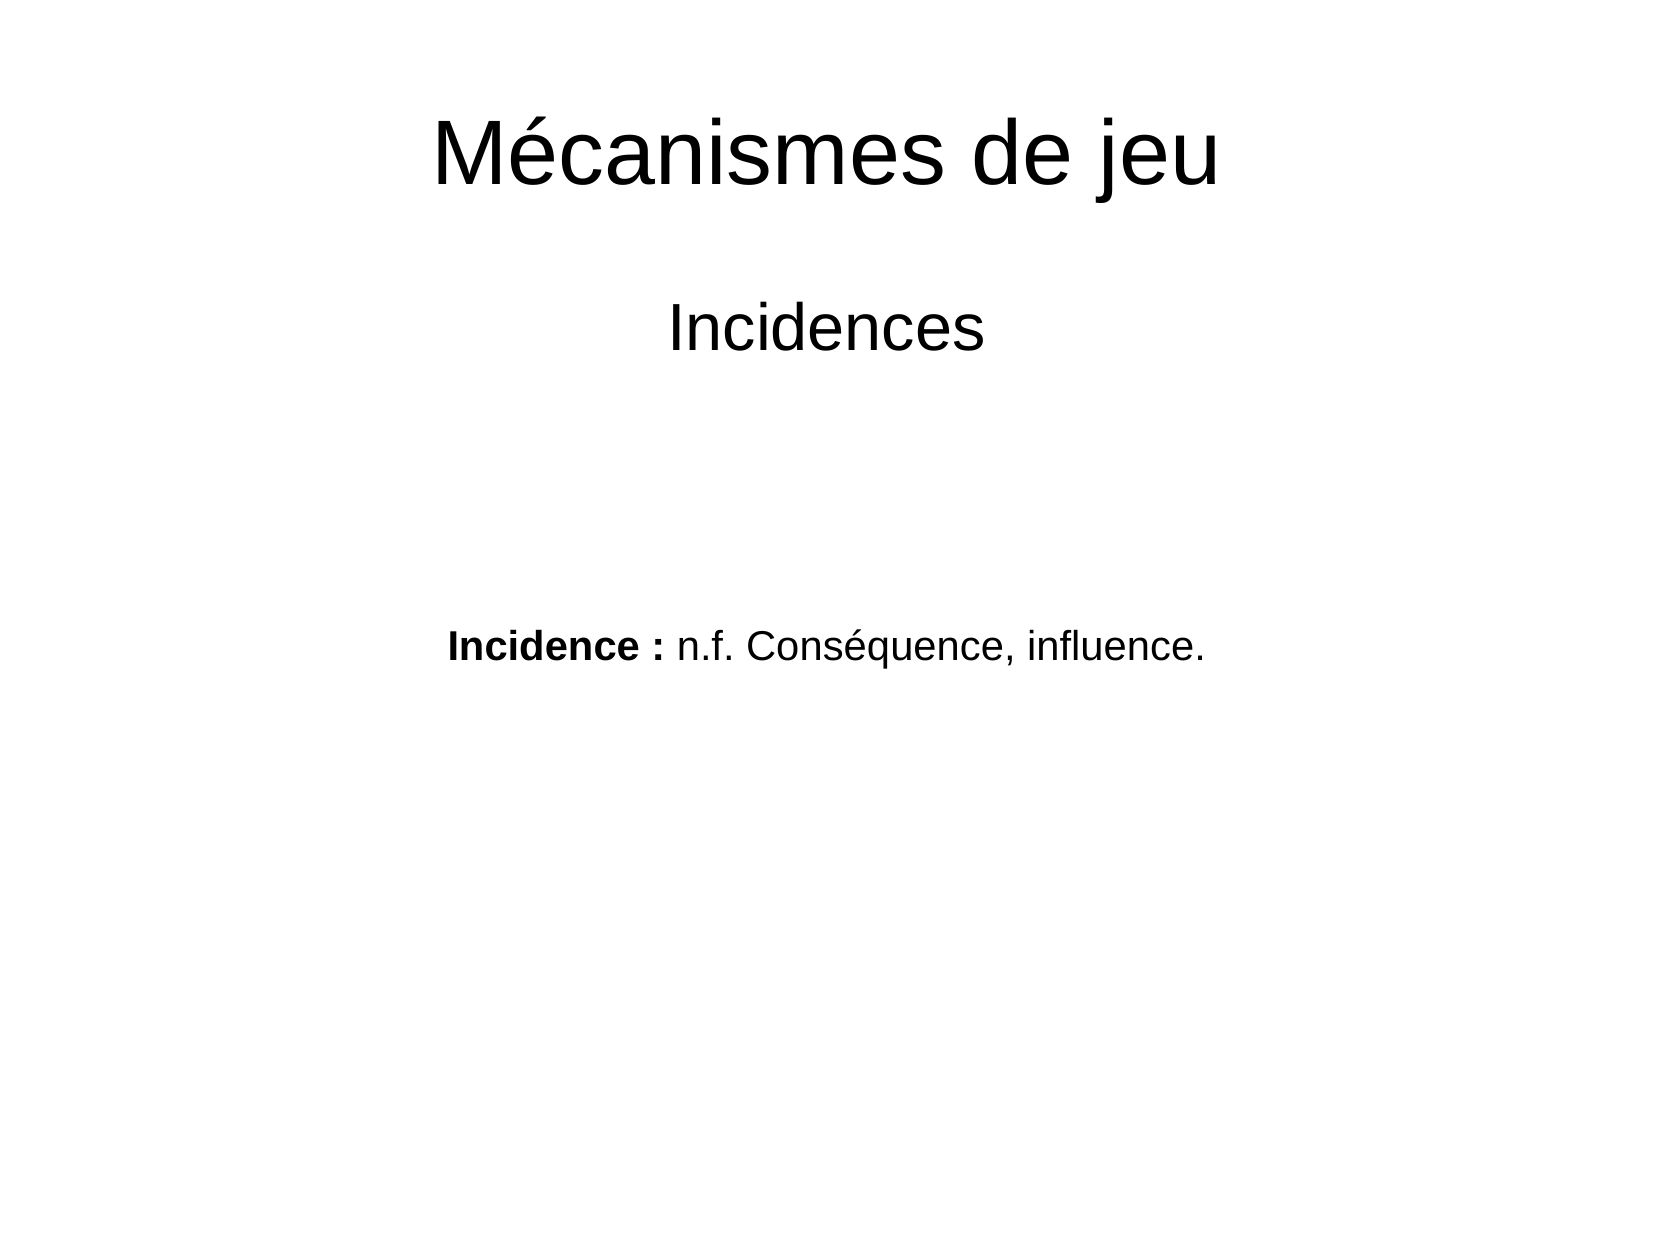

# Mécanismes de jeu
Incidences
Incidence : n.f. Conséquence, influence.